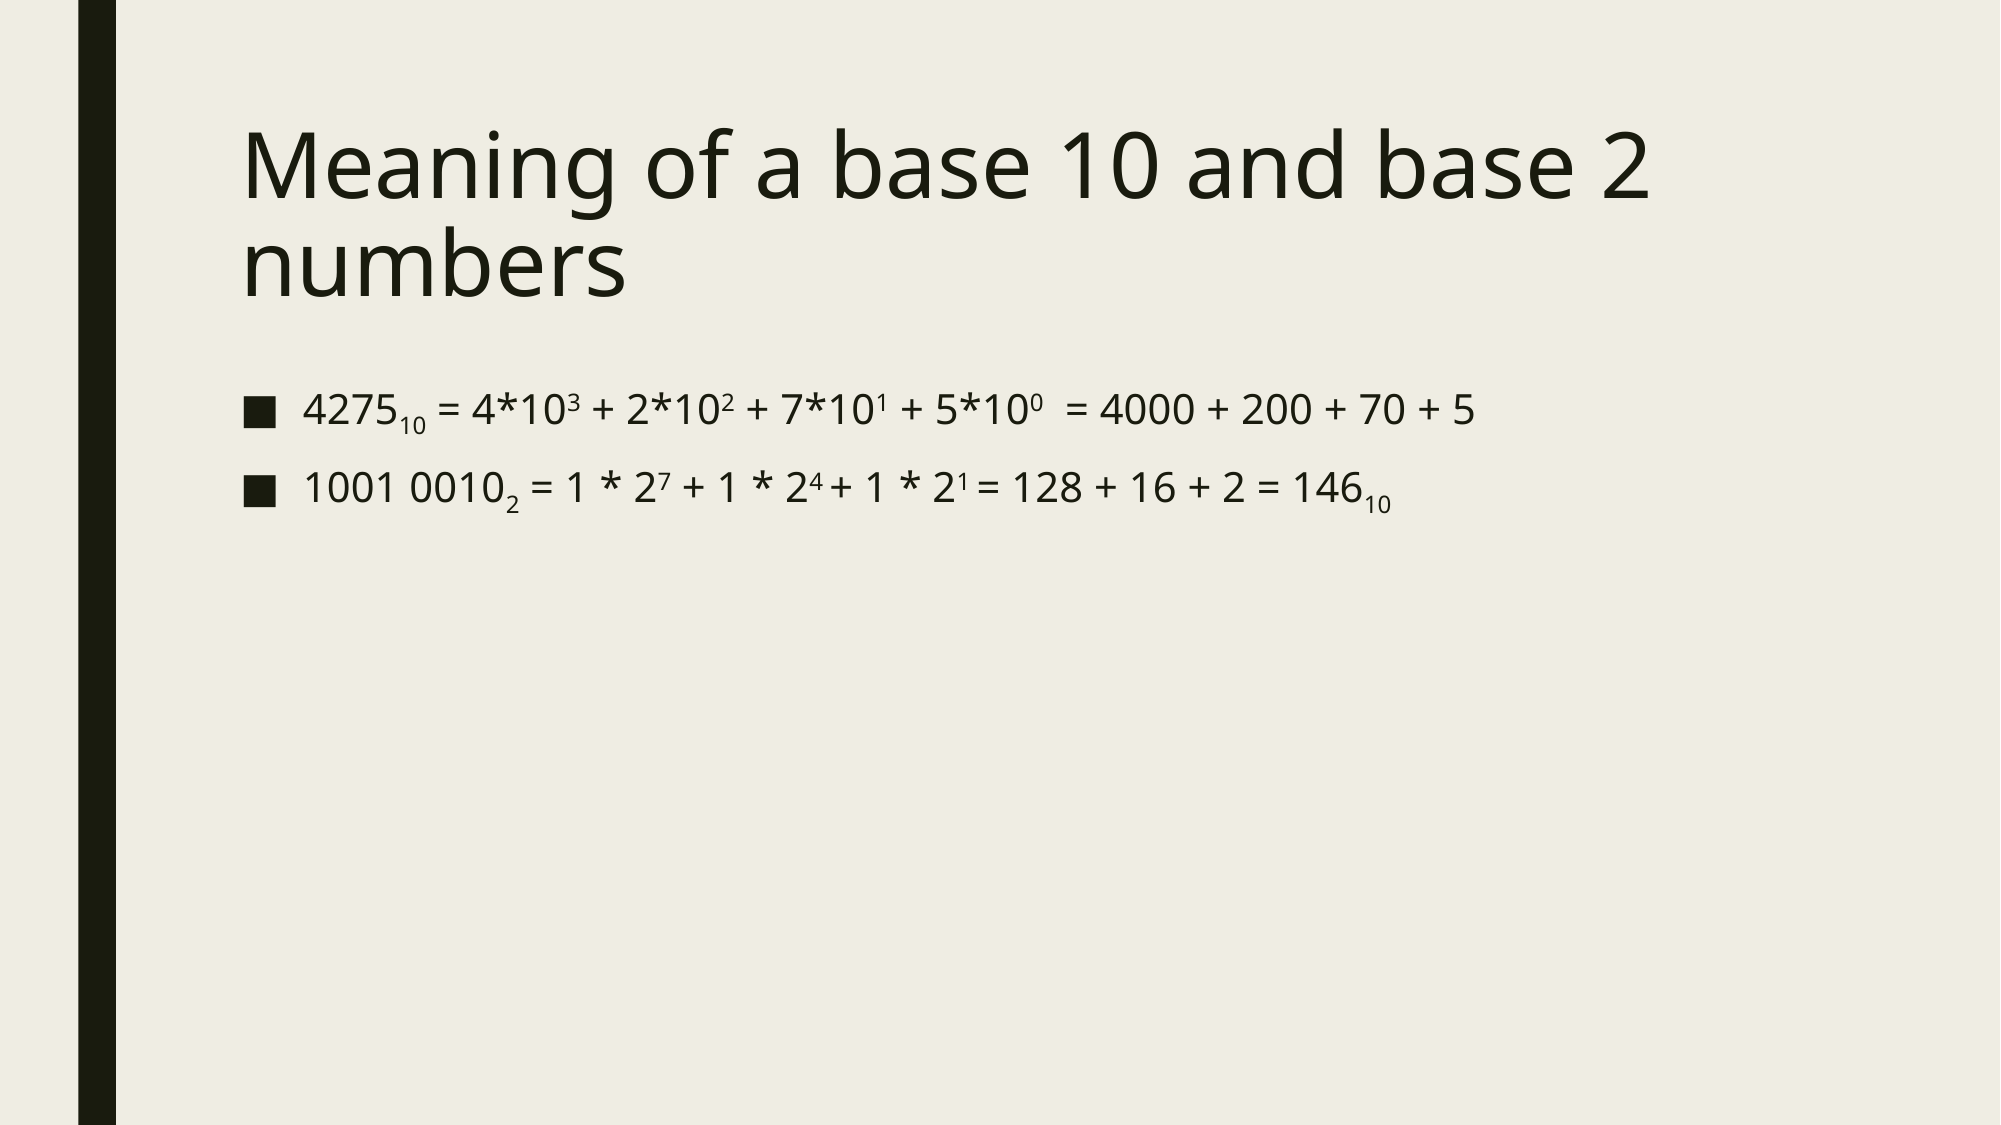

# Meaning of a base 10 and base 2 numbers
427510 = 4*103 + 2*102 + 7*101 + 5*100 = 4000 + 200 + 70 + 5
1001 00102 = 1 * 27 + 1 * 24 + 1 * 21 = 128 + 16 + 2 = 14610